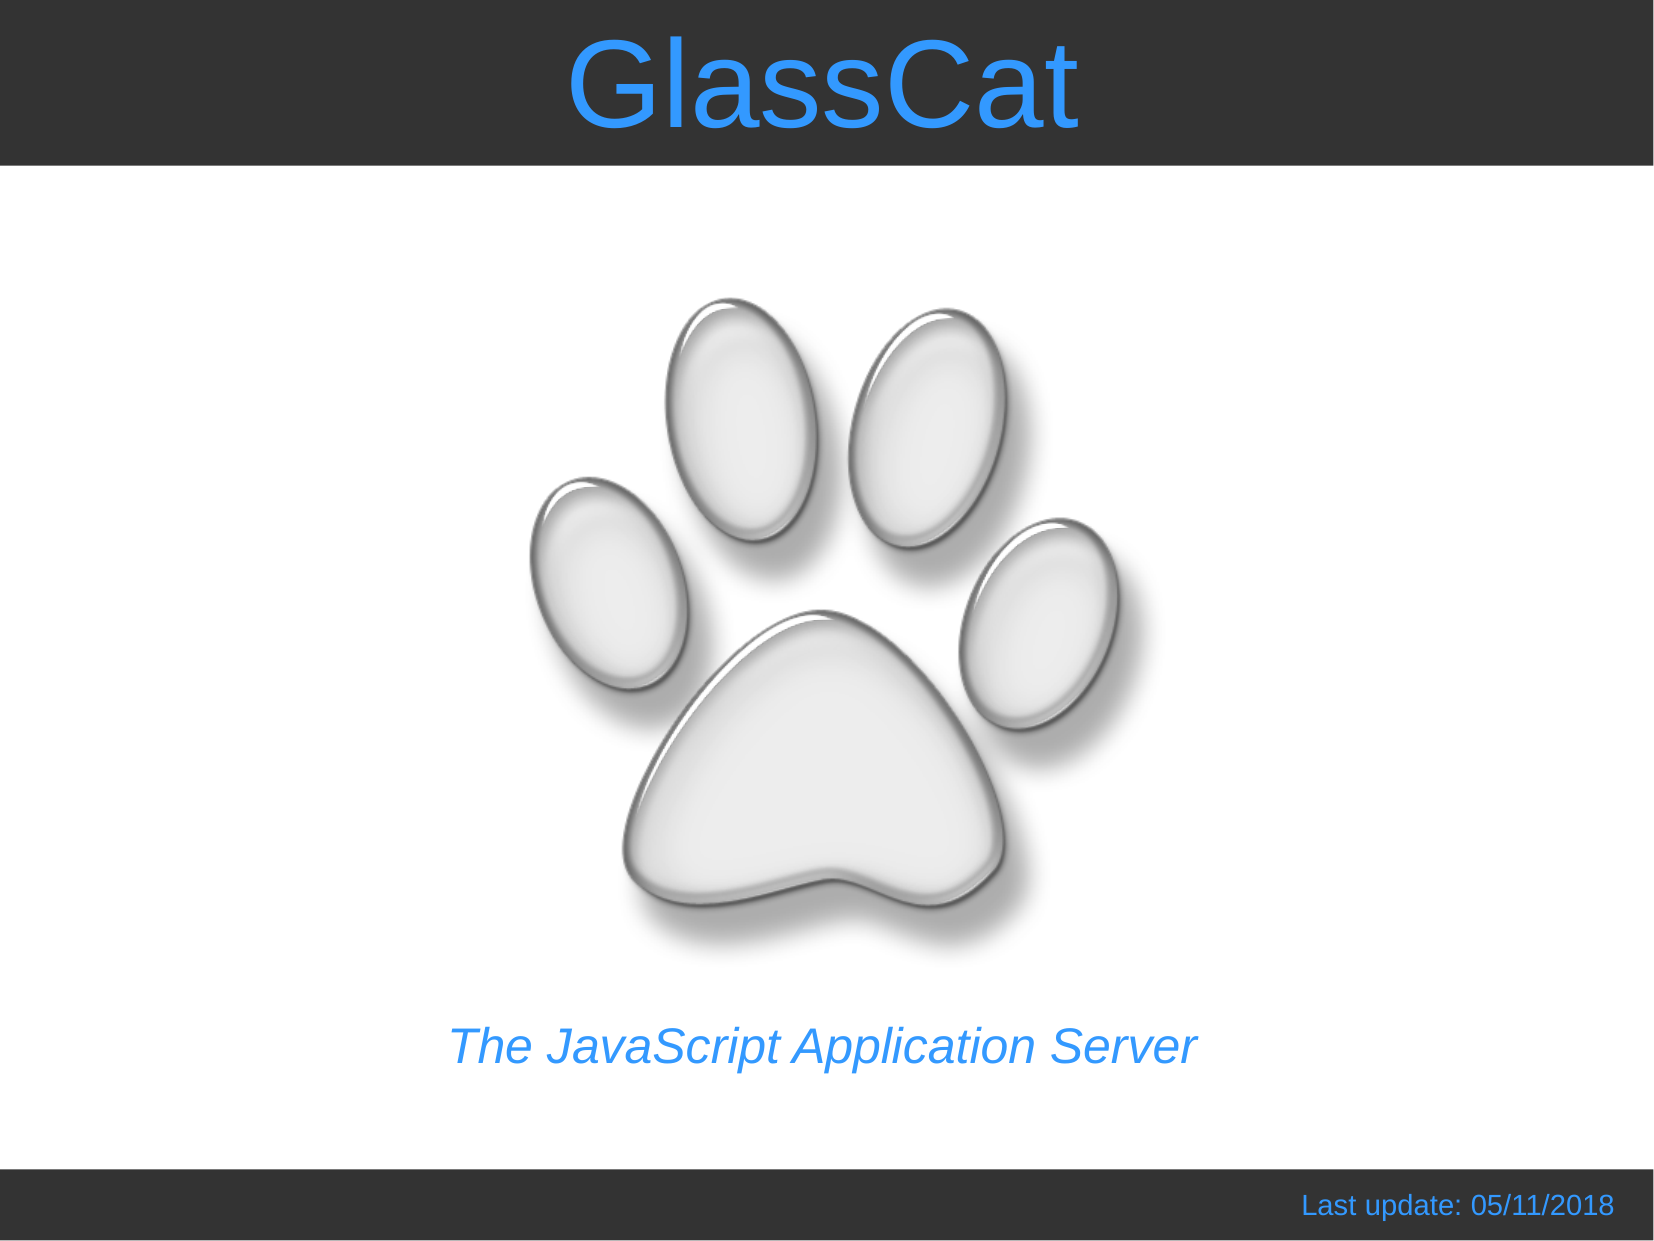

GlassCat
The JavaScript Application Server
Last update: 05/11/2018